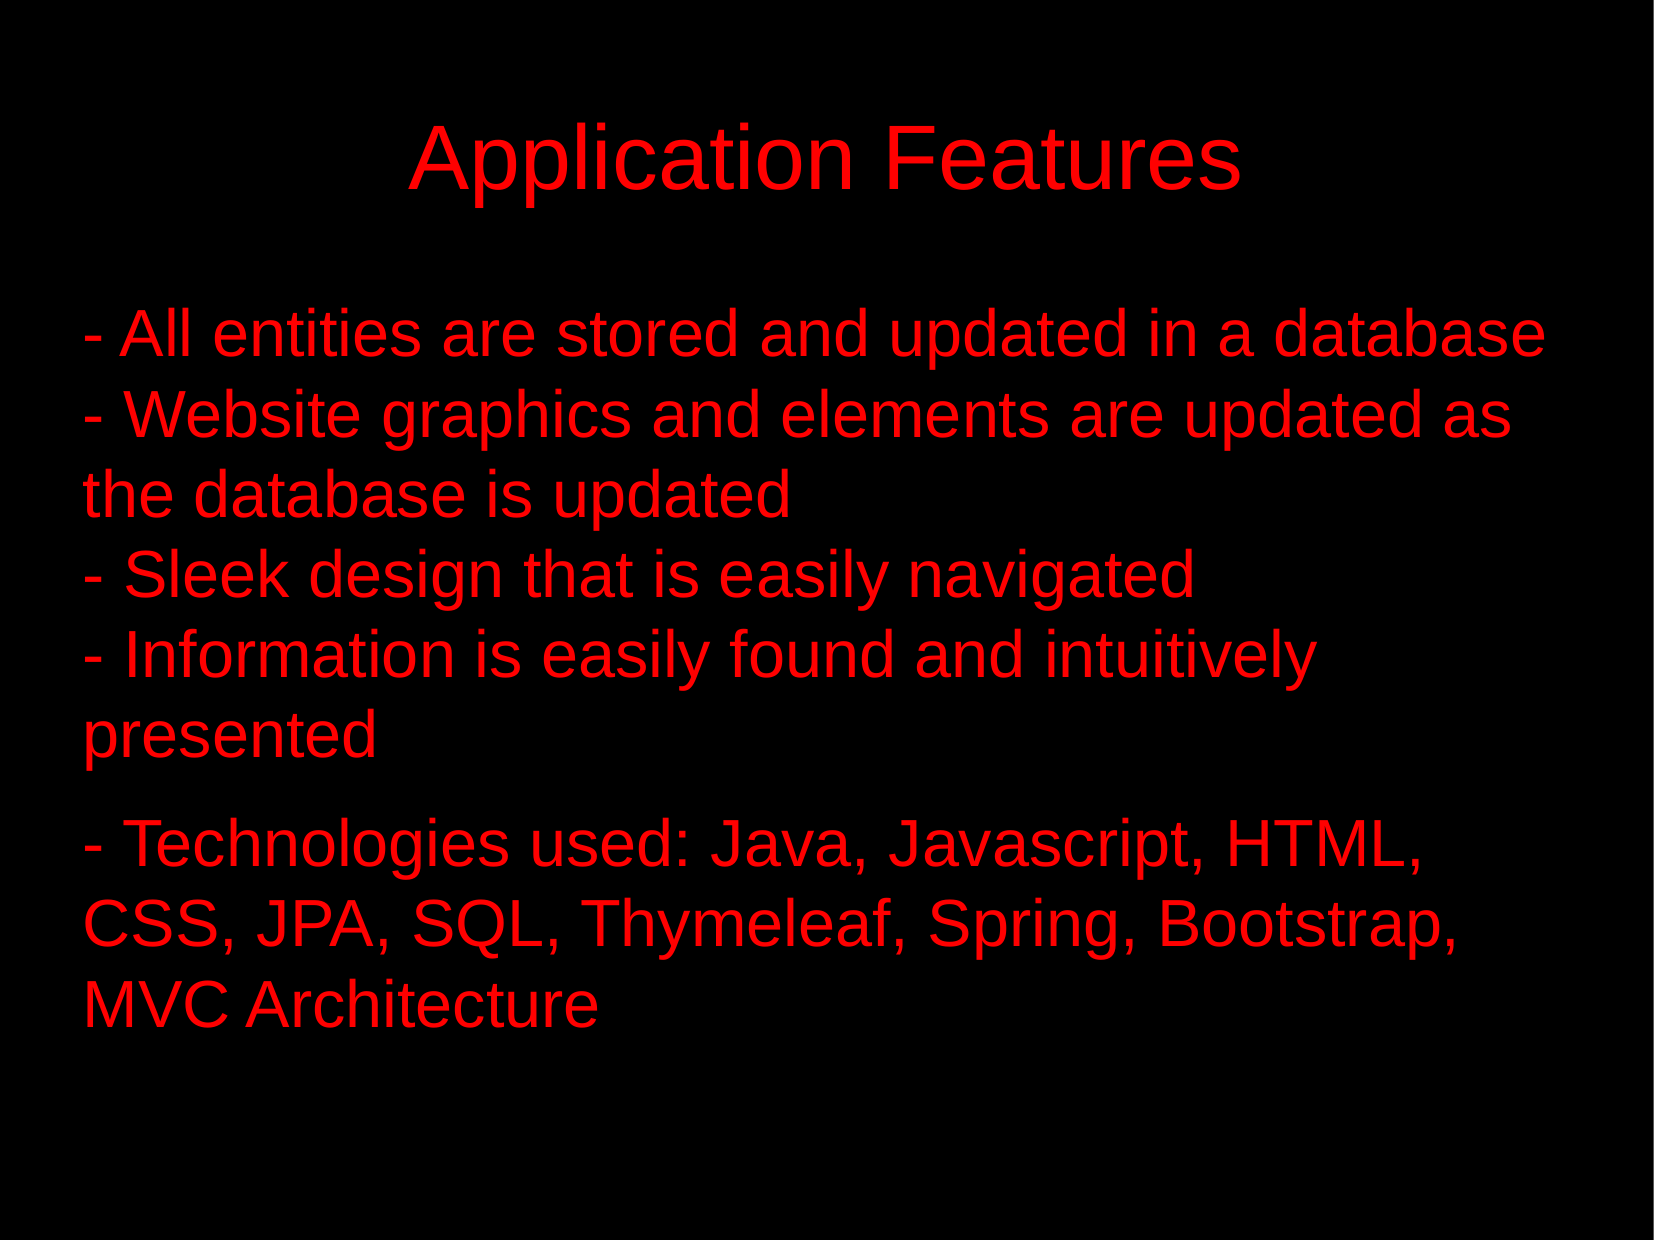

# Application Features
- All entities are stored and updated in a database
- Website graphics and elements are updated as the database is updated
- Sleek design that is easily navigated
- Information is easily found and intuitively presented
- Technologies used: Java, Javascript, HTML, CSS, JPA, SQL, Thymeleaf, Spring, Bootstrap, MVC Architecture